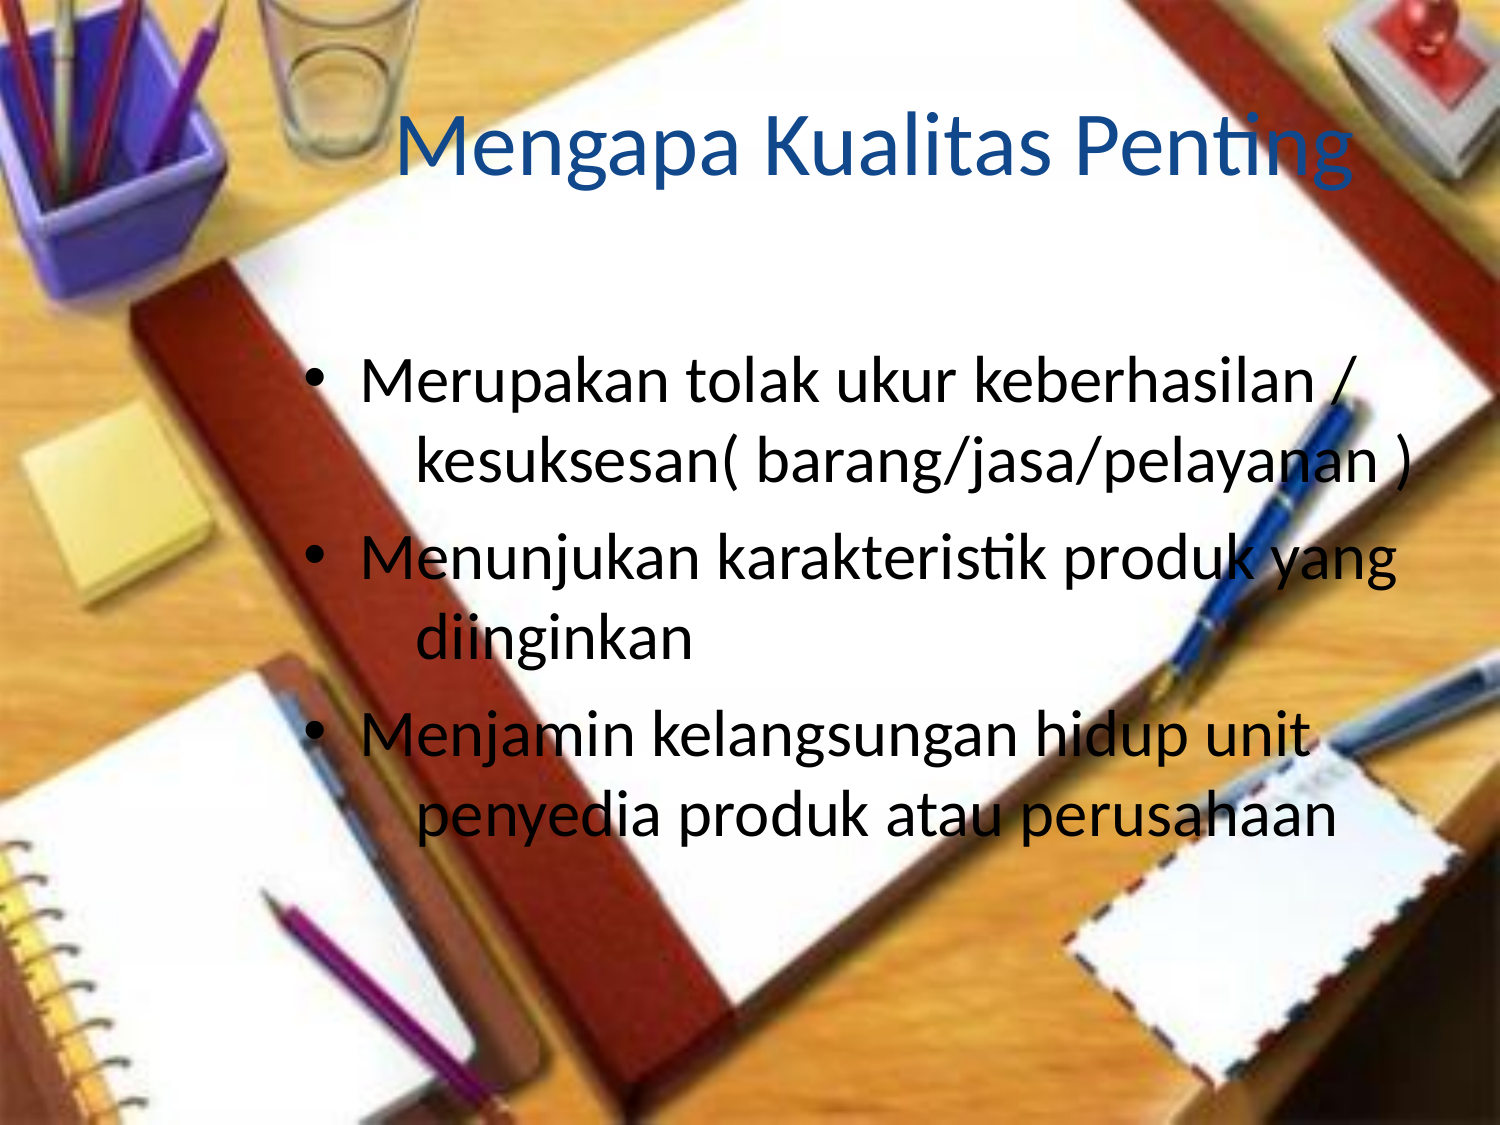

# Mengapa Kualitas Penting
Merupakan tolak ukur keberhasilan / kesuksesan( barang/jasa/pelayanan )
Menunjukan karakteristik produk yang diinginkan
Menjamin kelangsungan hidup unit penyedia produk atau perusahaan